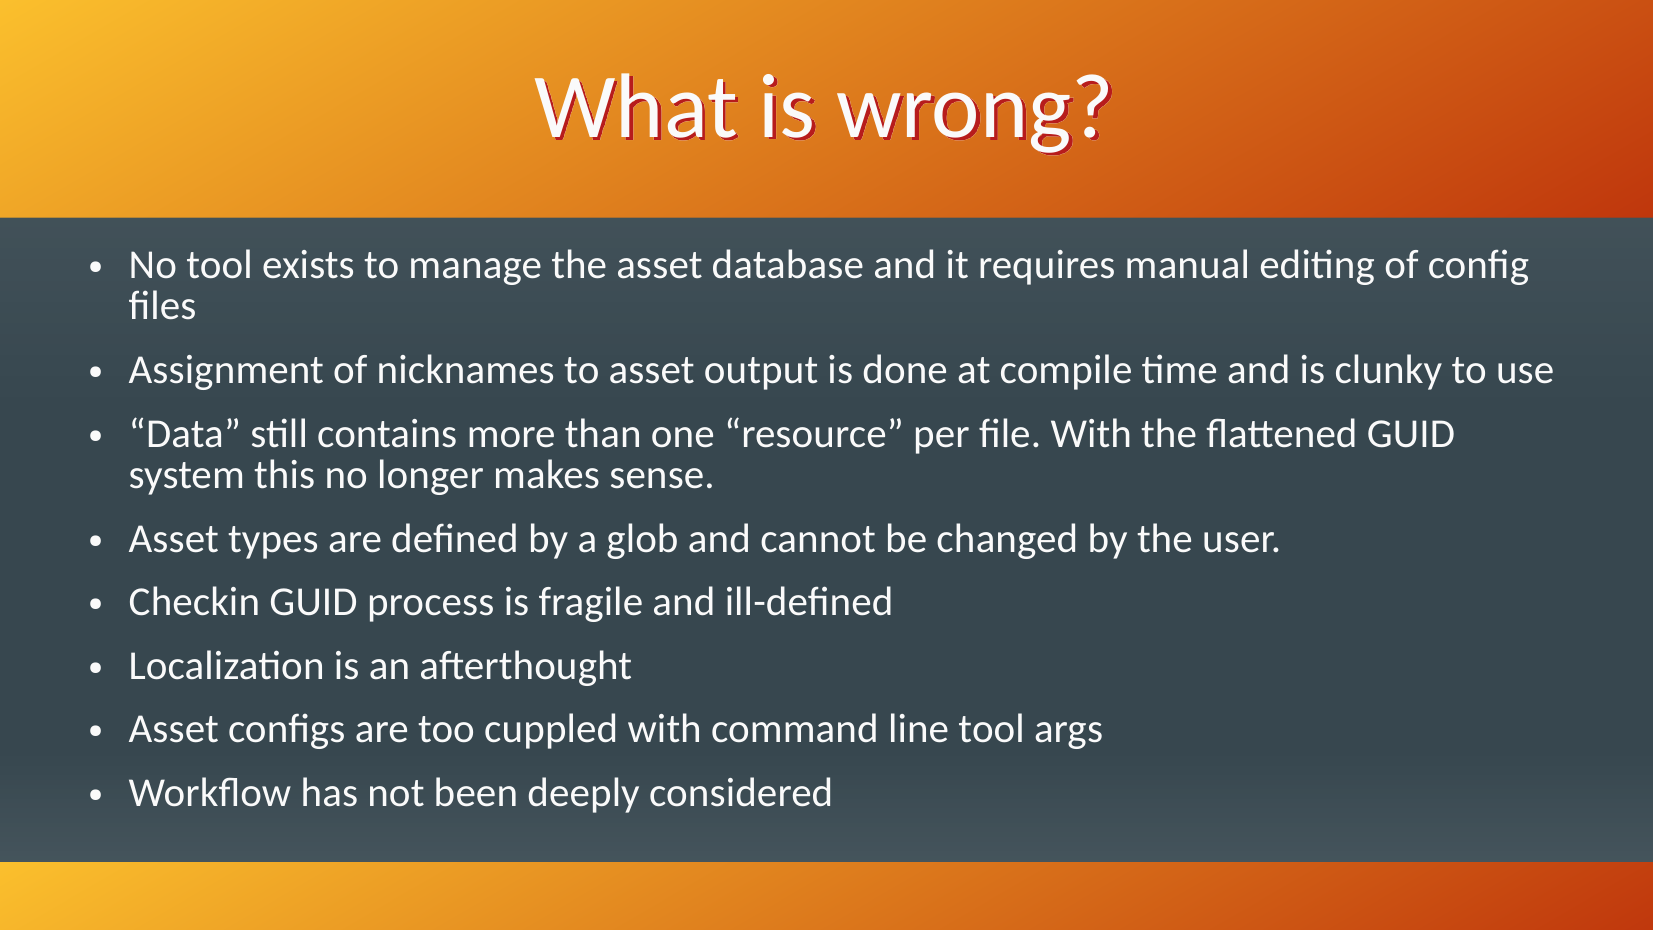

# What is wrong?
No tool exists to manage the asset database and it requires manual editing of config files
Assignment of nicknames to asset output is done at compile time and is clunky to use
“Data” still contains more than one “resource” per file. With the flattened GUID system this no longer makes sense.
Asset types are defined by a glob and cannot be changed by the user.
Checkin GUID process is fragile and ill-defined
Localization is an afterthought
Asset configs are too cuppled with command line tool args
Workflow has not been deeply considered